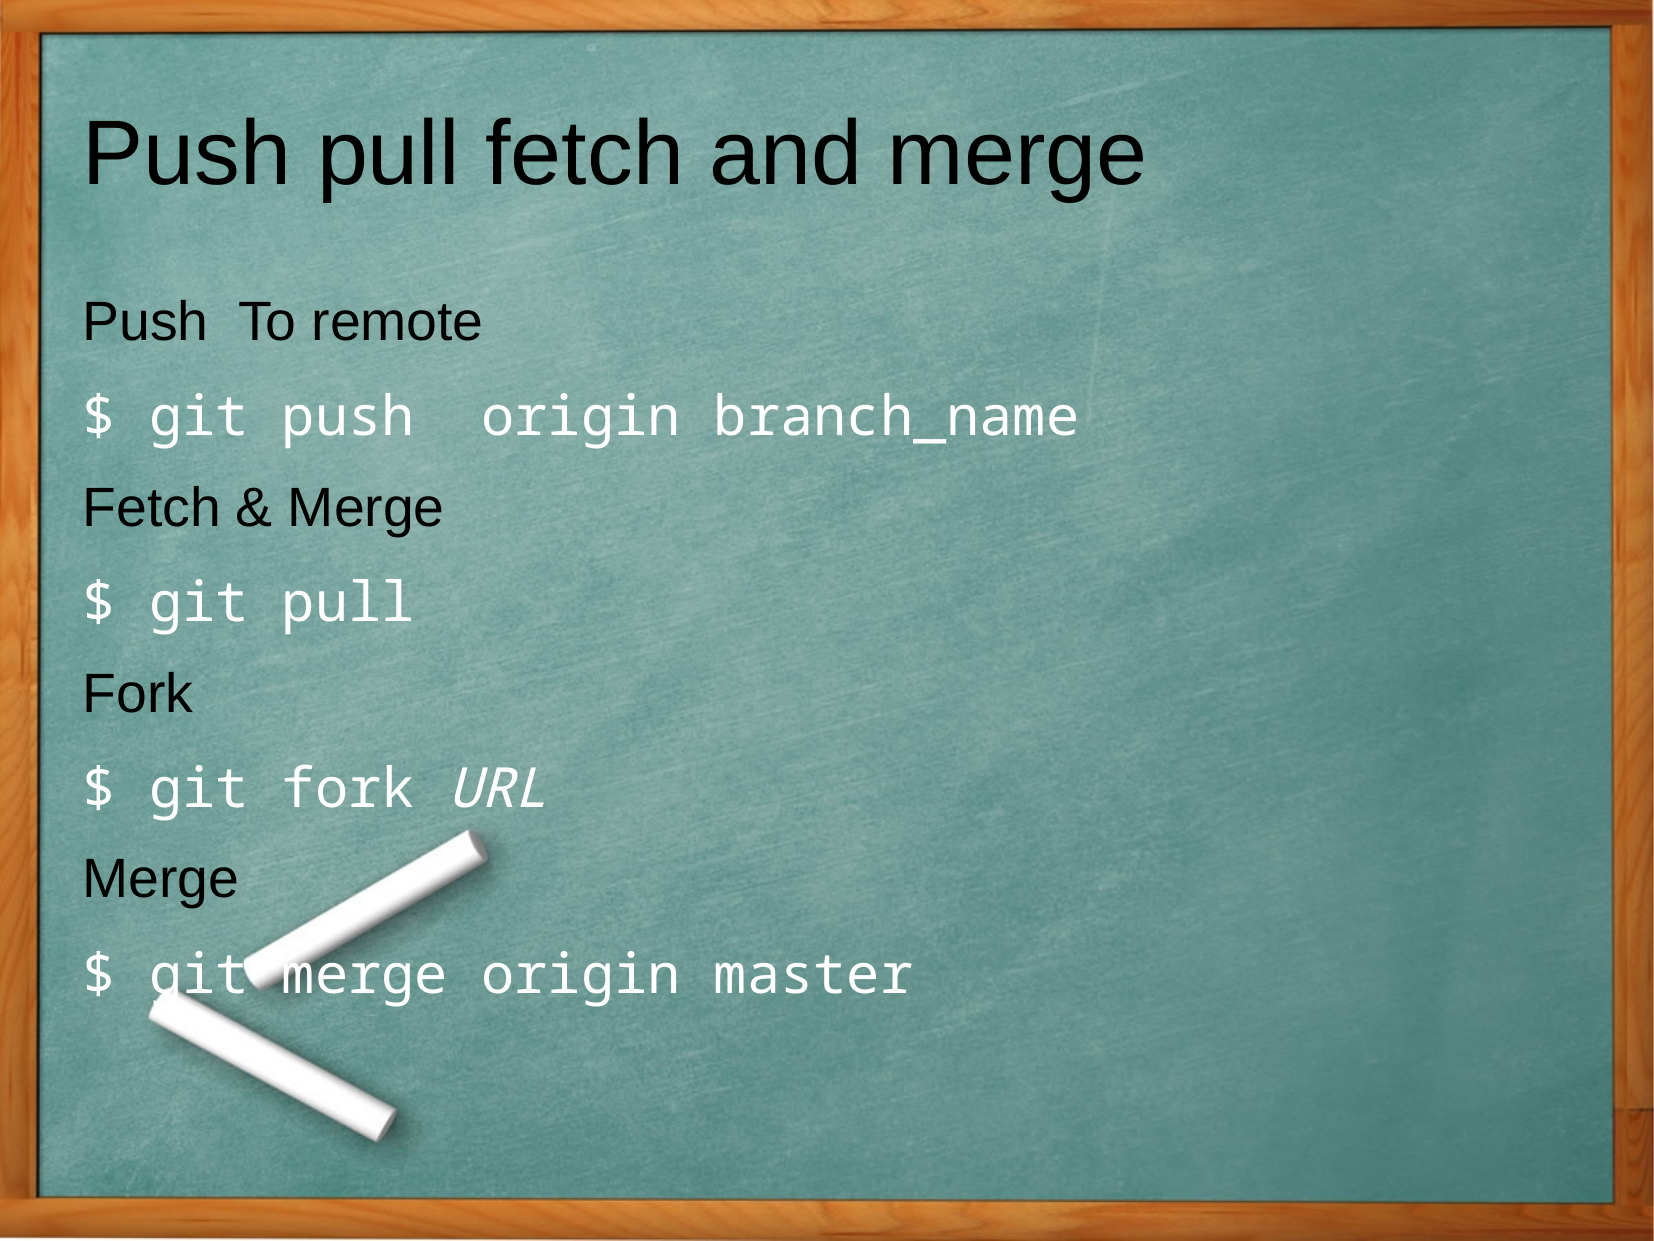

# Push pull fetch and merge
Push To remote
$ git push origin branch_name
Fetch & Merge
$ git pull
Fork
$ git fork URL
Merge
$ git merge origin master